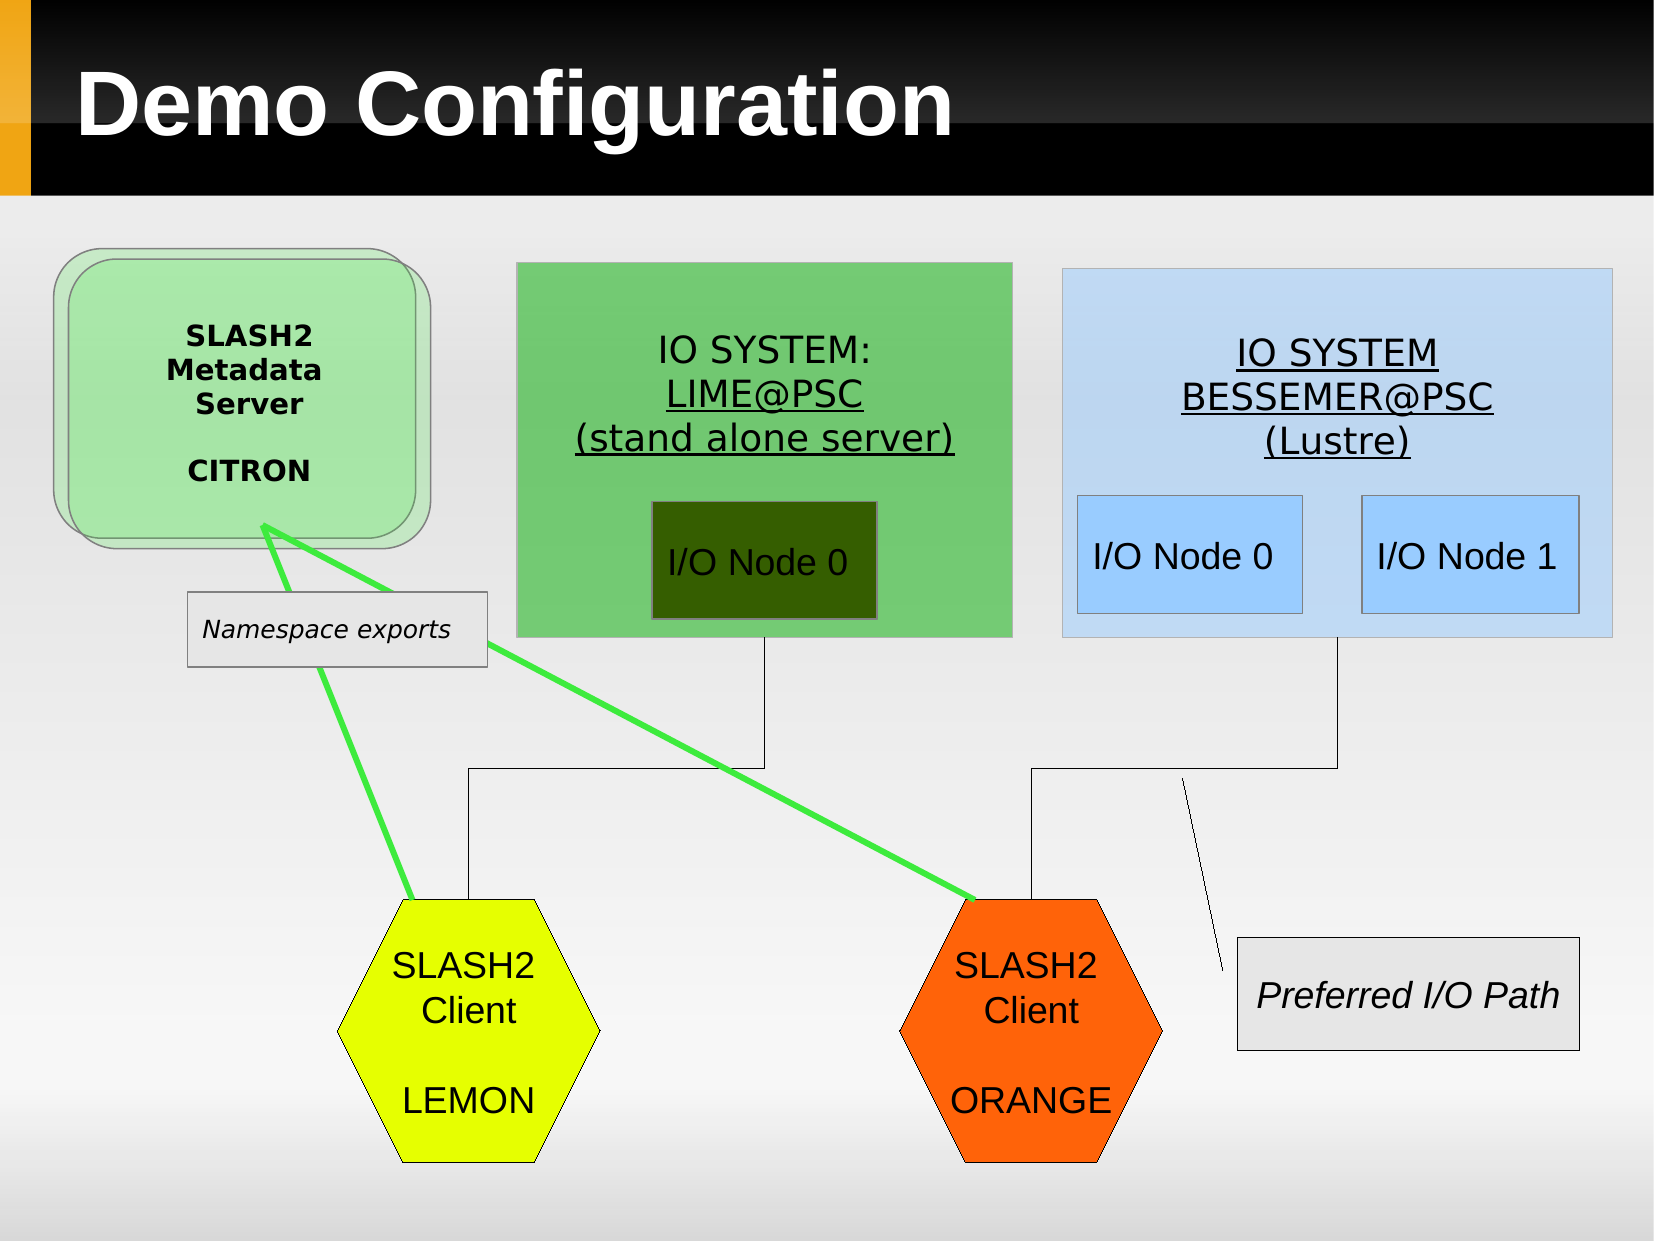

# Demo Configuration
SLASH2
Metadata
Server
CITRON
IO SYSTEM:
LIME@PSC
(stand alone server)
IO SYSTEM
BESSEMER@PSC
(Lustre)
I/O Node 0
I/O Node 1
I/O Node 0
Namespace exports
SLASH2
Client
LEMON
SLASH2
Client
ORANGE
Preferred I/O Path